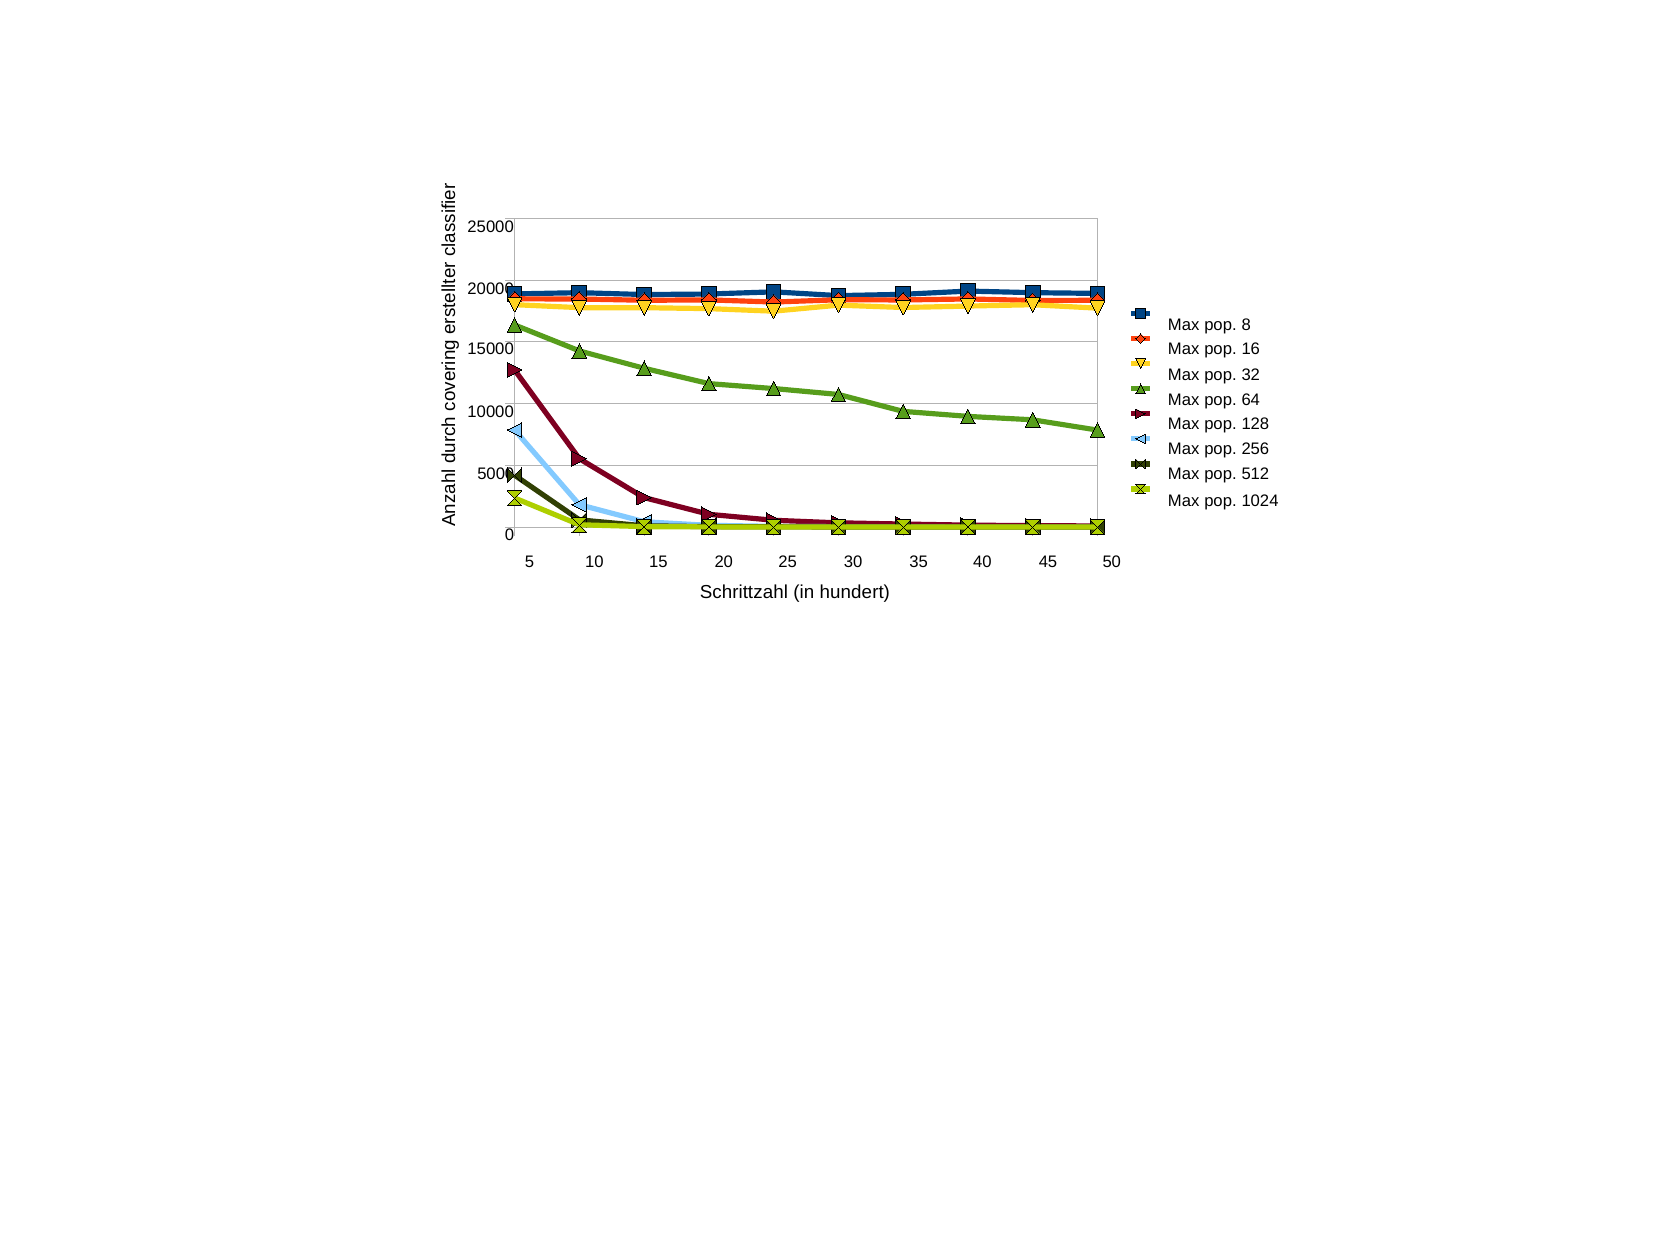

25000
20000
Max pop. 8
15000
Max pop. 16
Anzahl durch covering erstellter classifier
Max pop. 32
Max pop. 64
10000
Max pop. 128
Max pop. 256
5000
Max pop. 512
Max pop. 1024
0
5
10
15
20
25
30
35
40
45
50
Schrittzahl (in hundert)